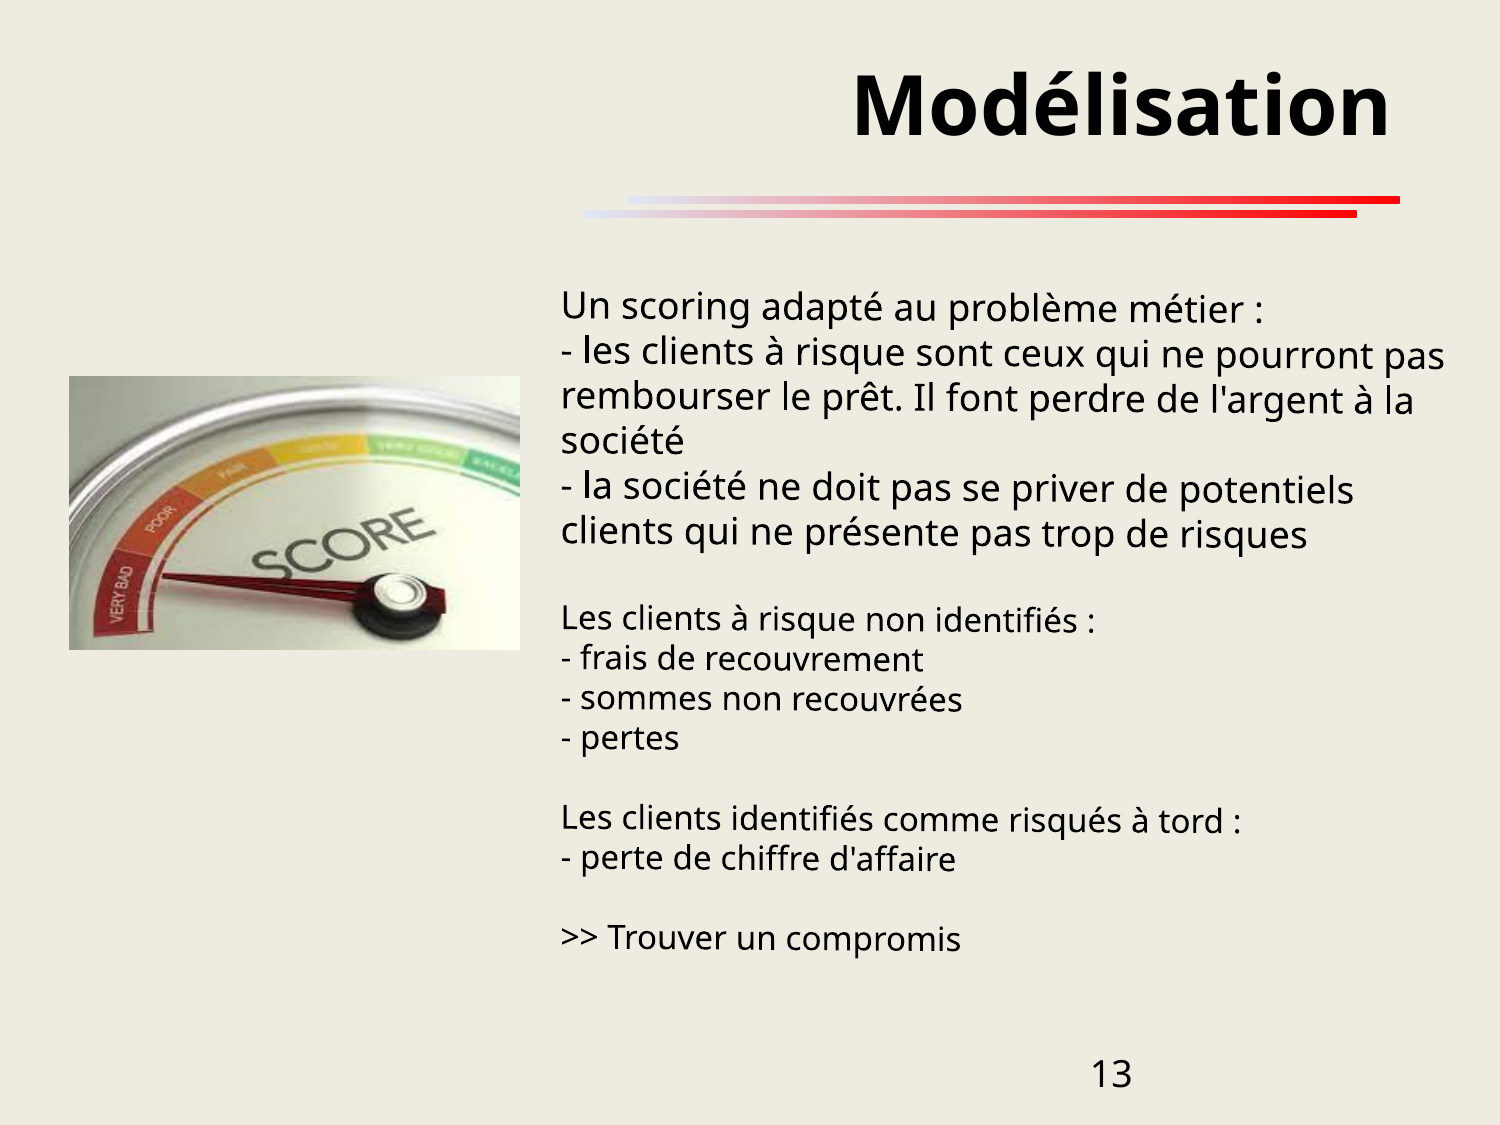

# Modélisation
Un scoring adapté au problème métier :
- les clients à risque sont ceux qui ne pourront pas rembourser le prêt. Il font perdre de l'argent à la société
- la société ne doit pas se priver de potentiels clients qui ne présente pas trop de risques
Les clients à risque non identifiés :
- frais de recouvrement
- sommes non recouvrées
- pertes
Les clients identifiés comme risqués à tord :
- perte de chiffre d'affaire
>> Trouver un compromis